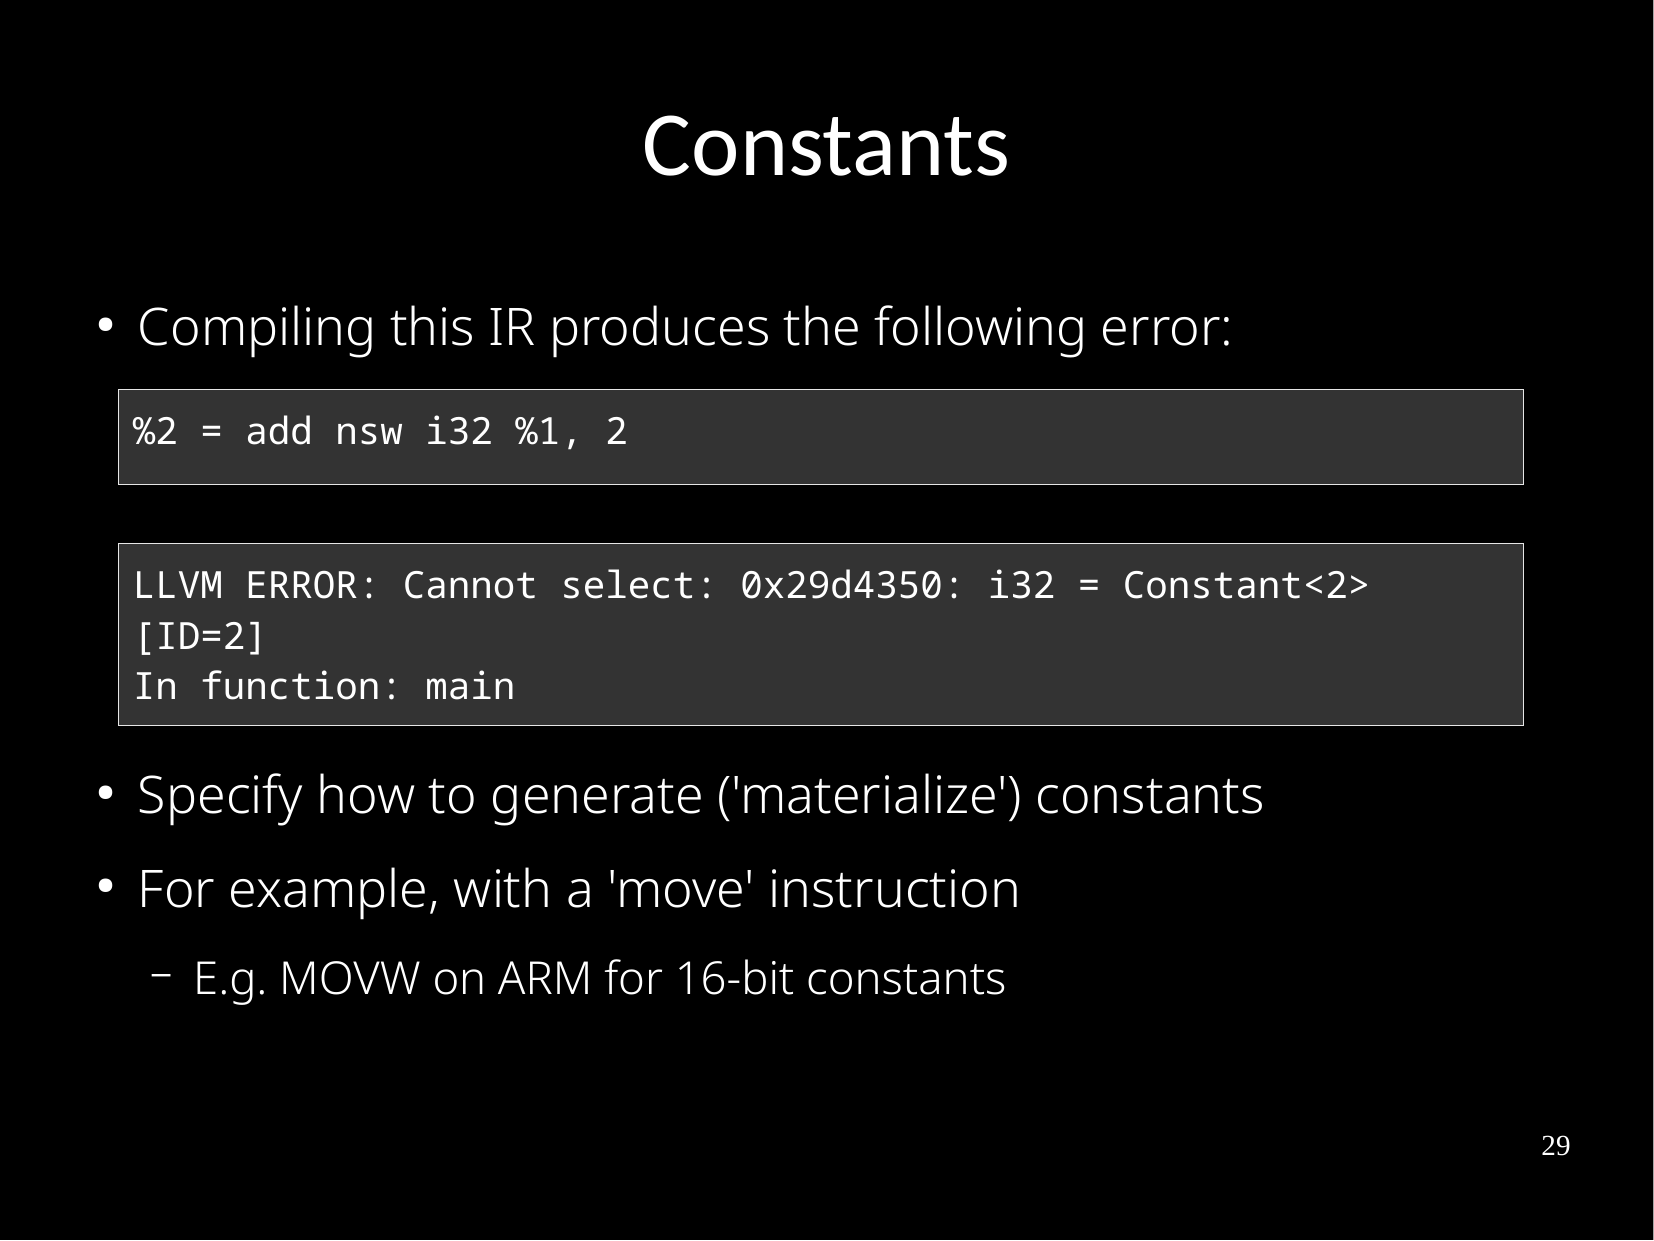

# Constants
Compiling this IR produces the following error:
Specify how to generate ('materialize') constants
For example, with a 'move' instruction
E.g. MOVW on ARM for 16-bit constants
%2 = add nsw i32 %1, 2
LLVM ERROR: Cannot select: 0x29d4350: i32 = Constant<2> [ID=2]
In function: main
29